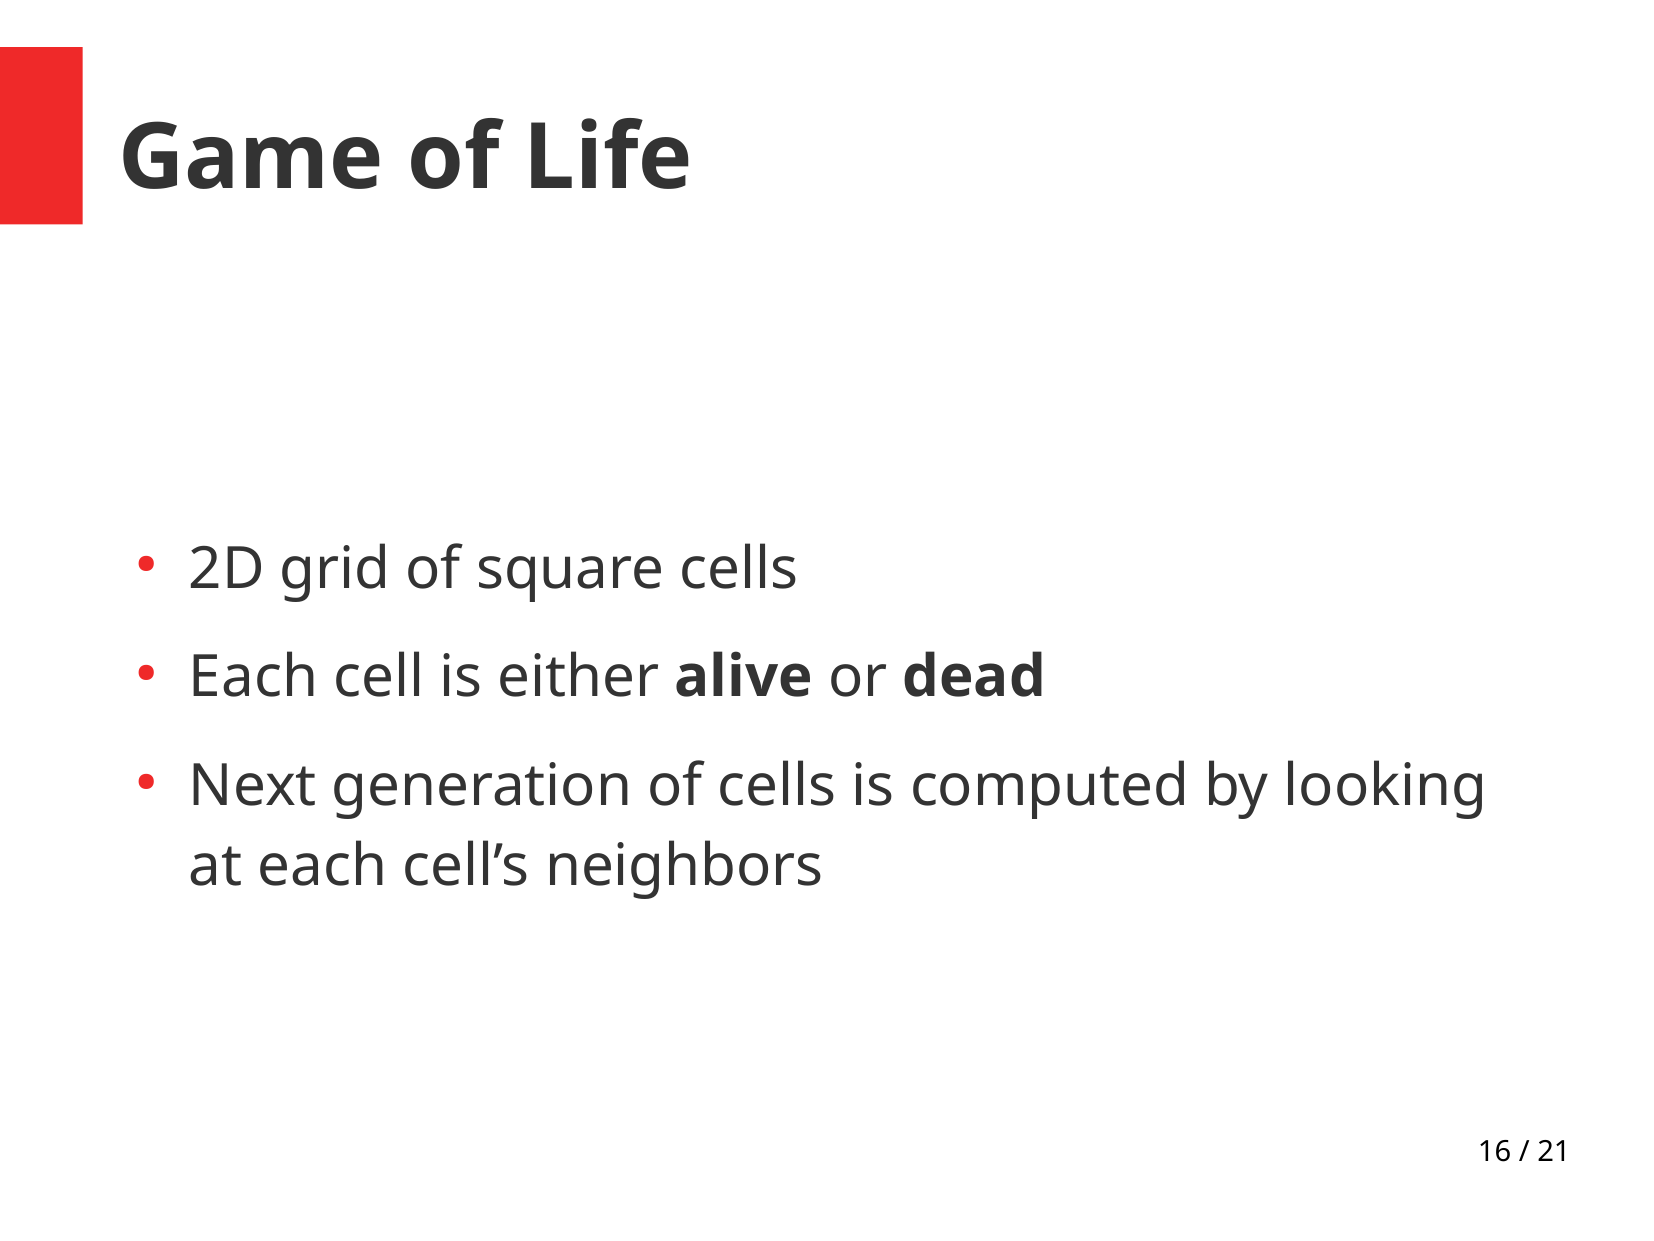

# Game of Life
2D grid of square cells
Each cell is either alive or dead
Next generation of cells is computed by looking at each cell’s neighbors
16